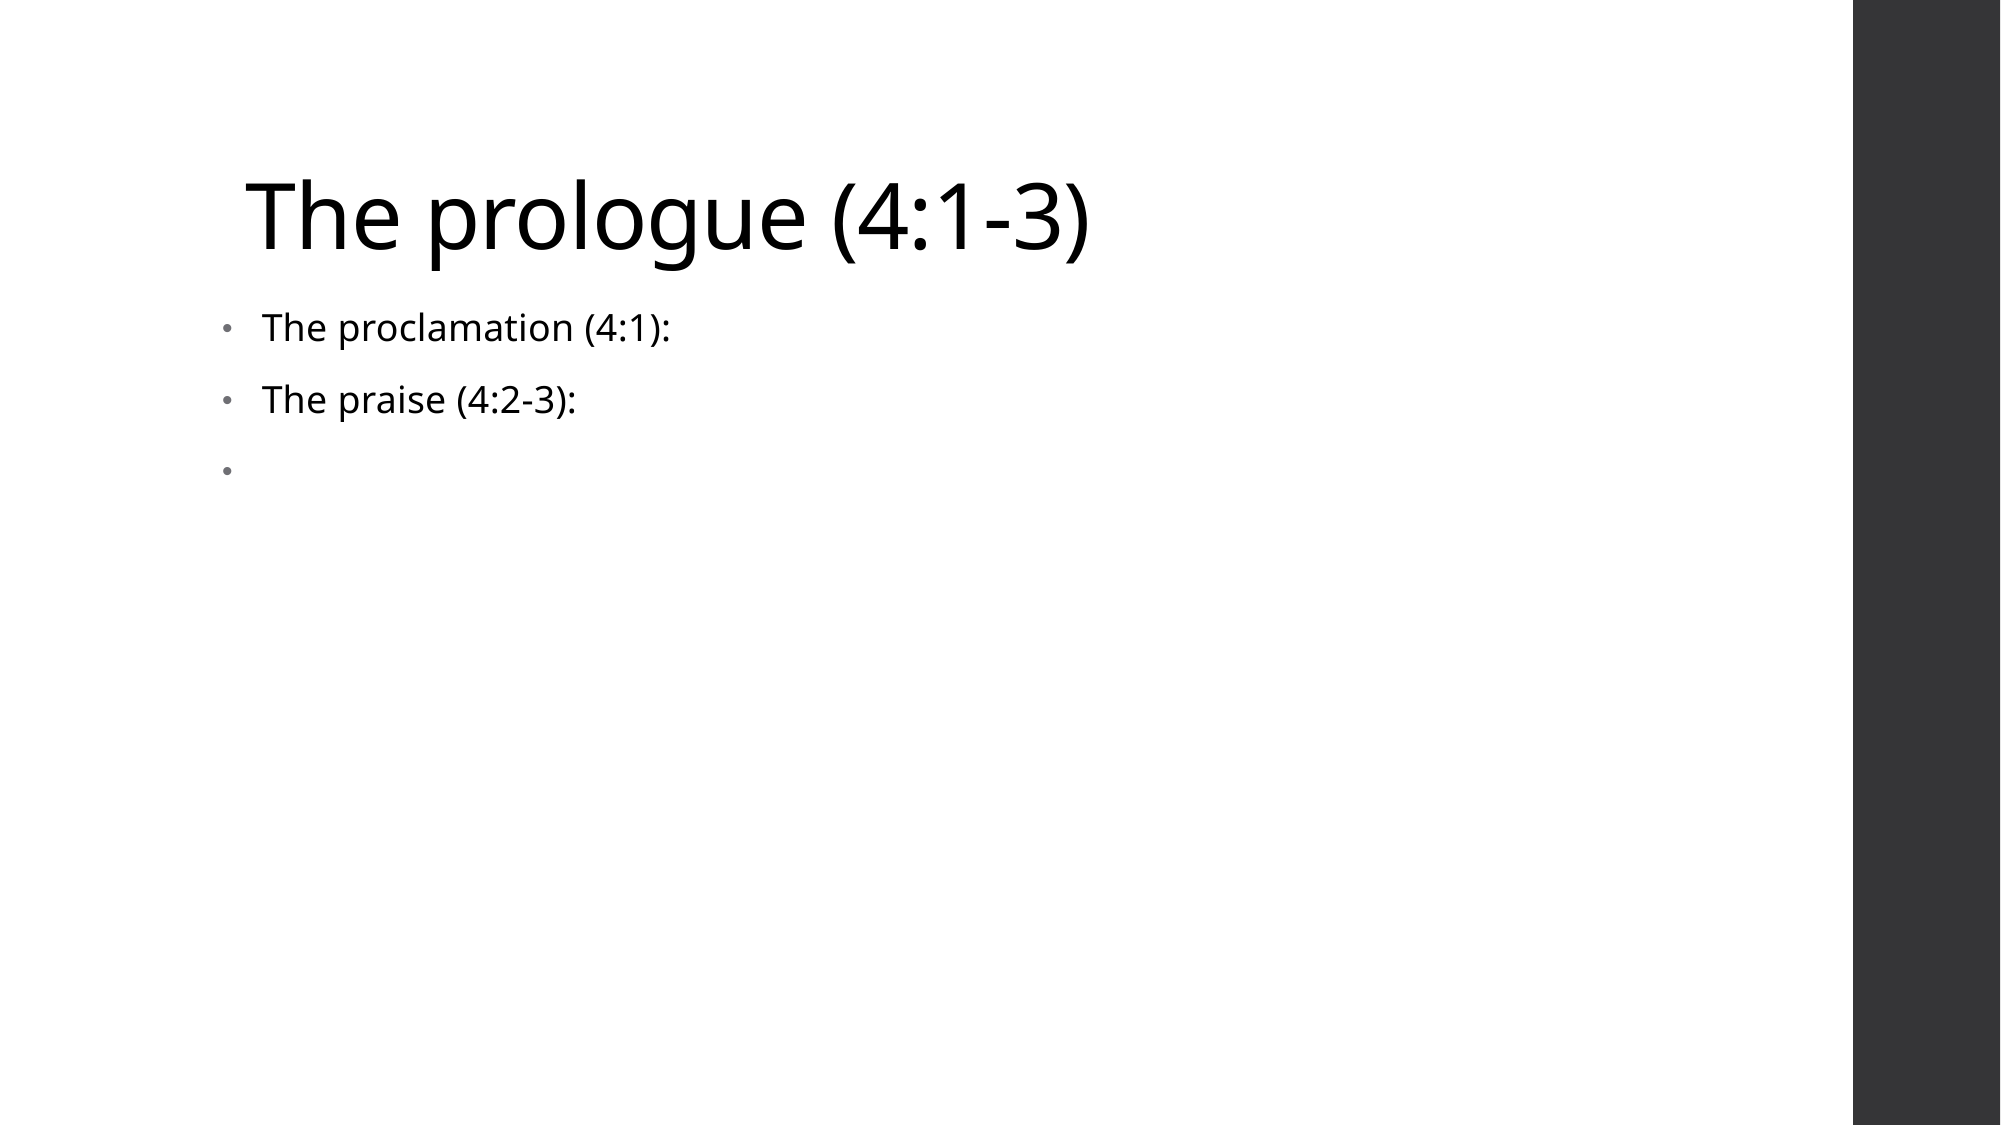

# The prologue (4:1-3)
 The proclamation (4:1):
 The praise (4:2-3):